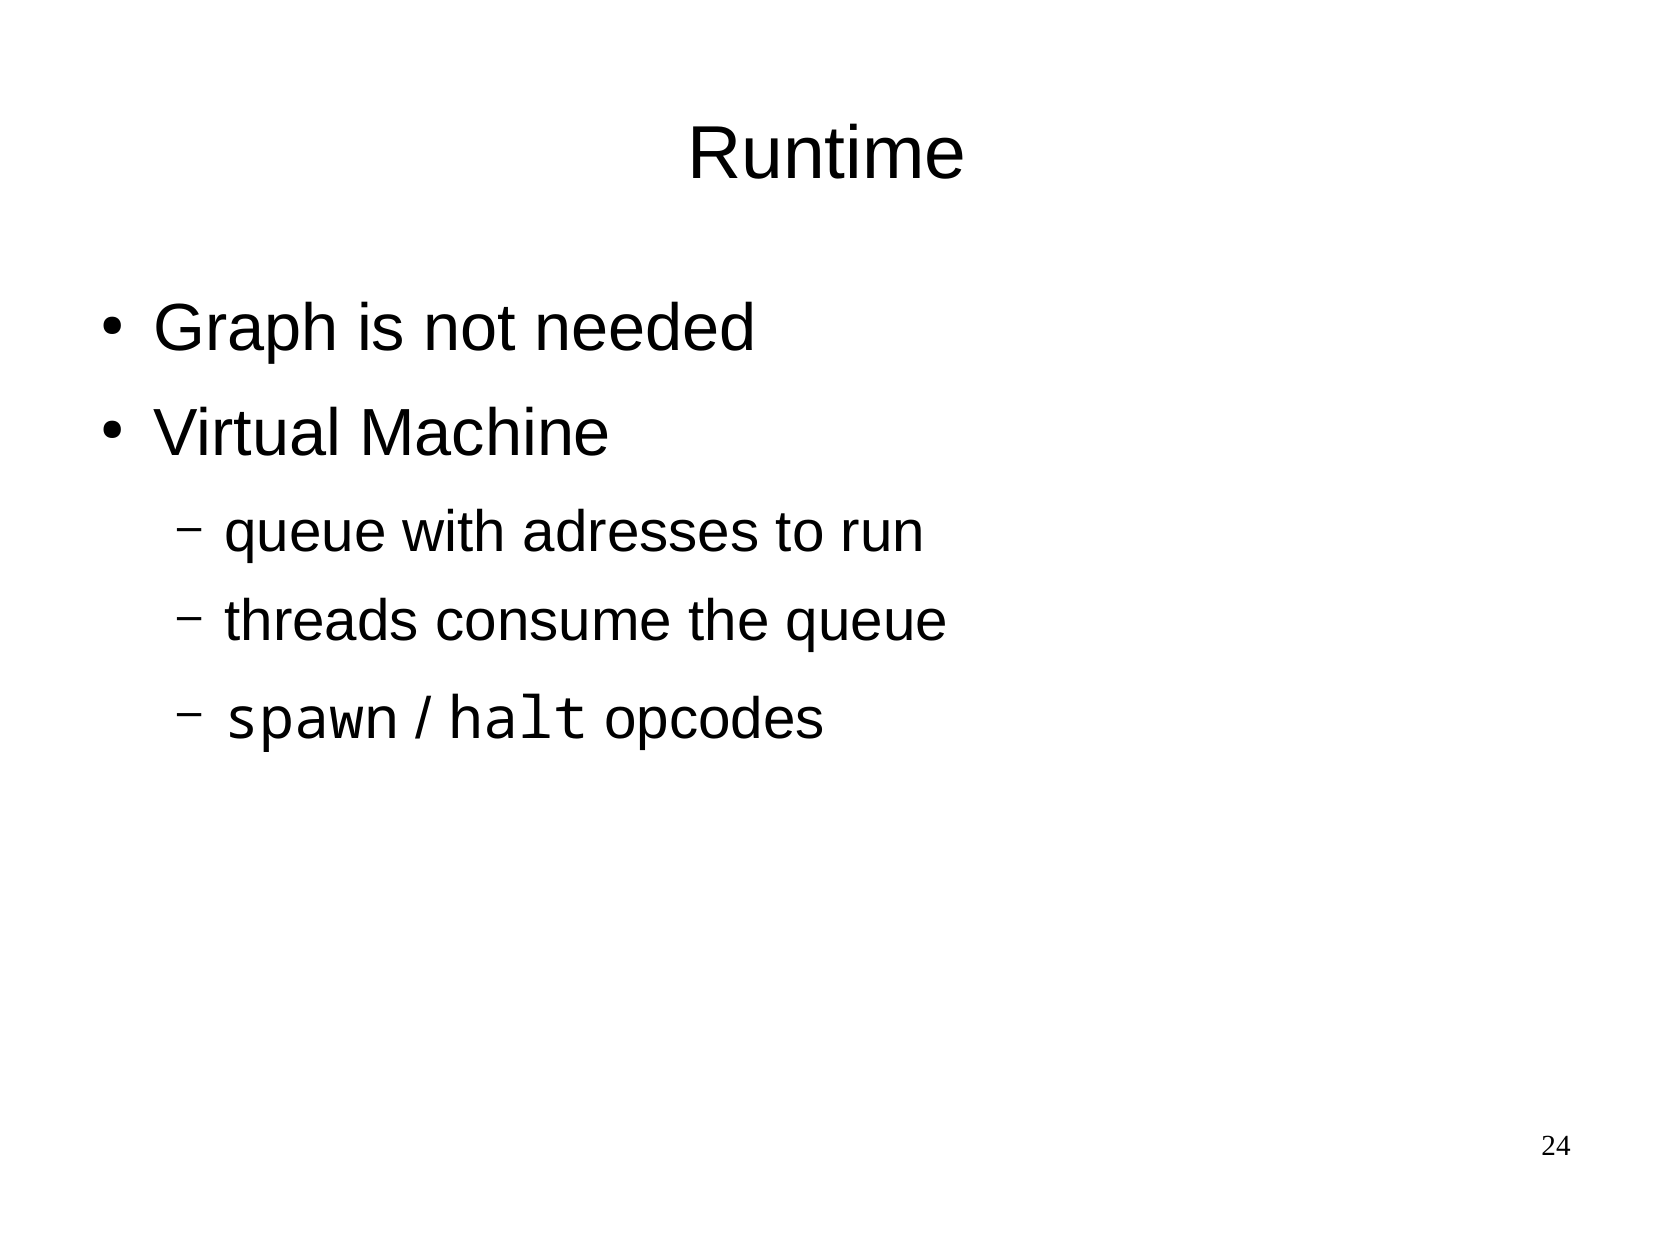

# Runtime
Graph is not needed
Virtual Machine
queue with adresses to run
threads consume the queue
spawn / halt opcodes
24